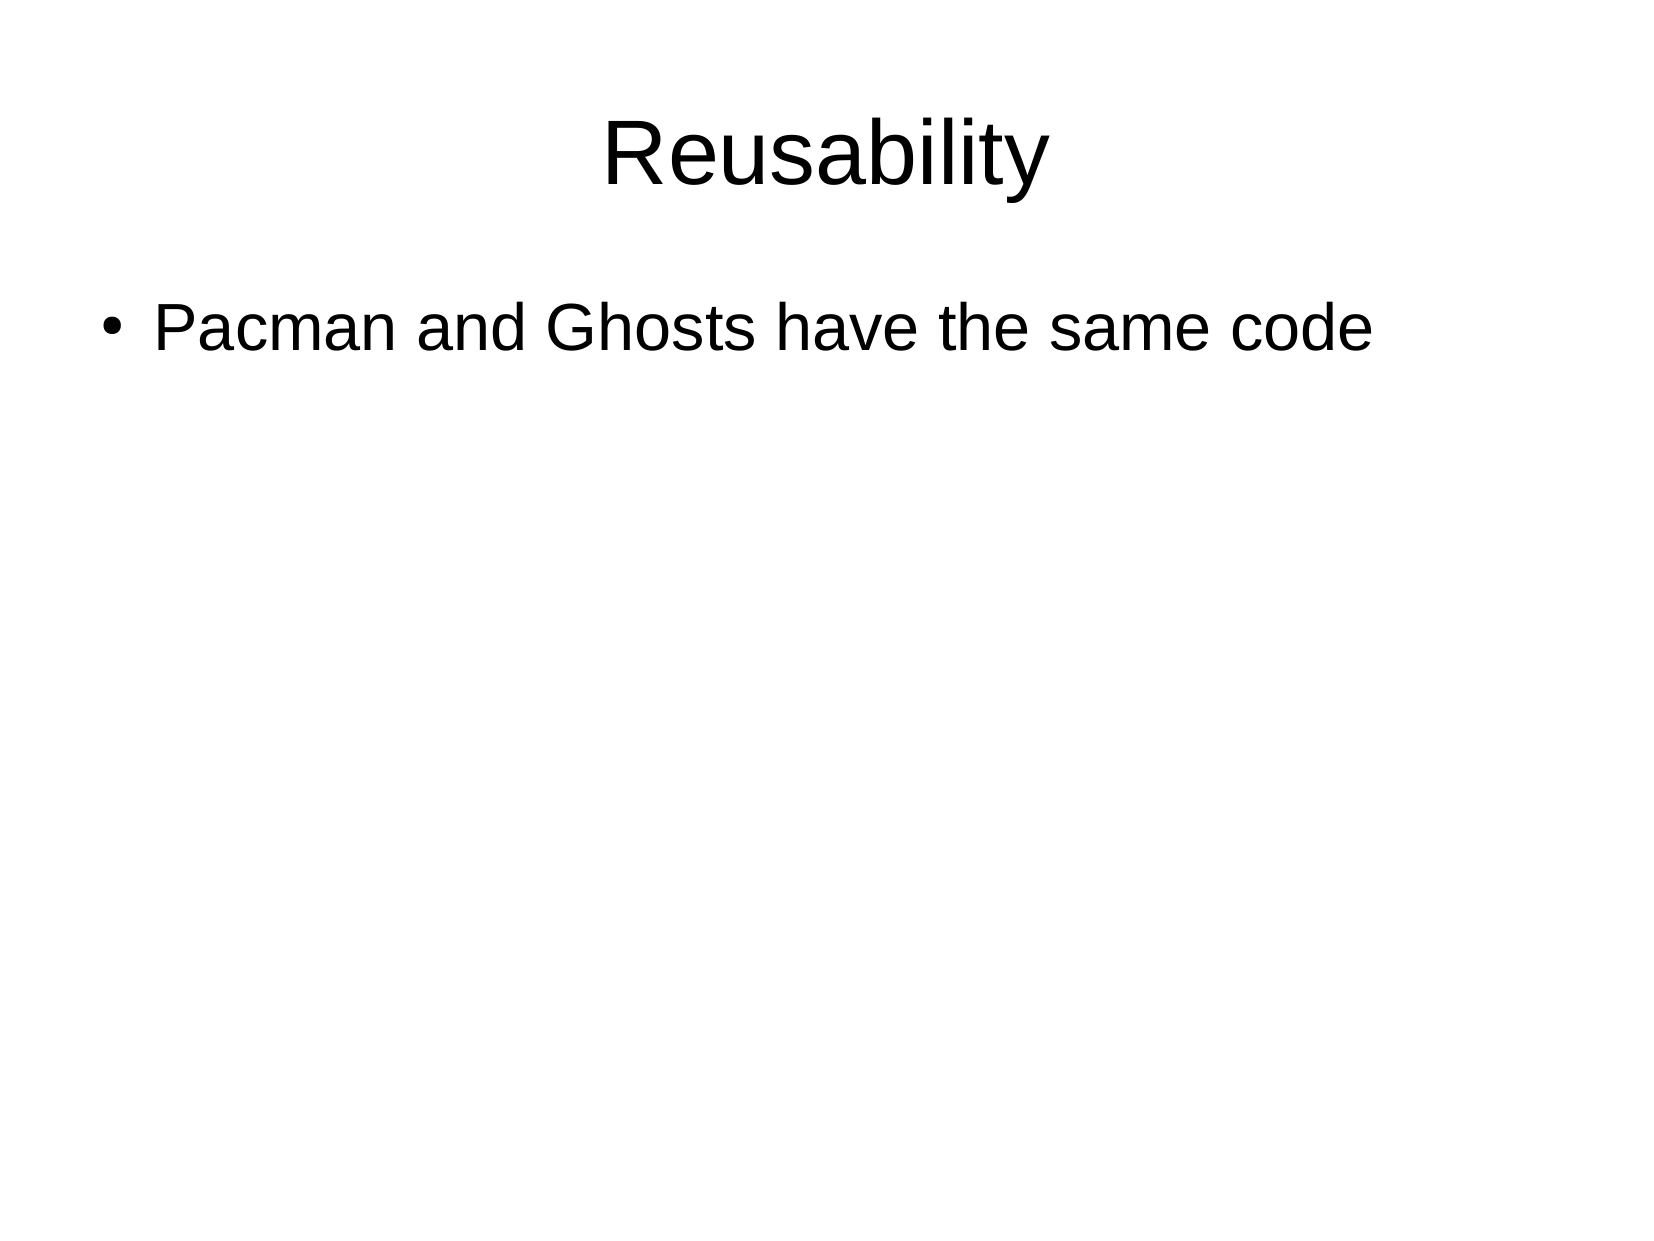

# Reusability
Pacman and Ghosts have the same code